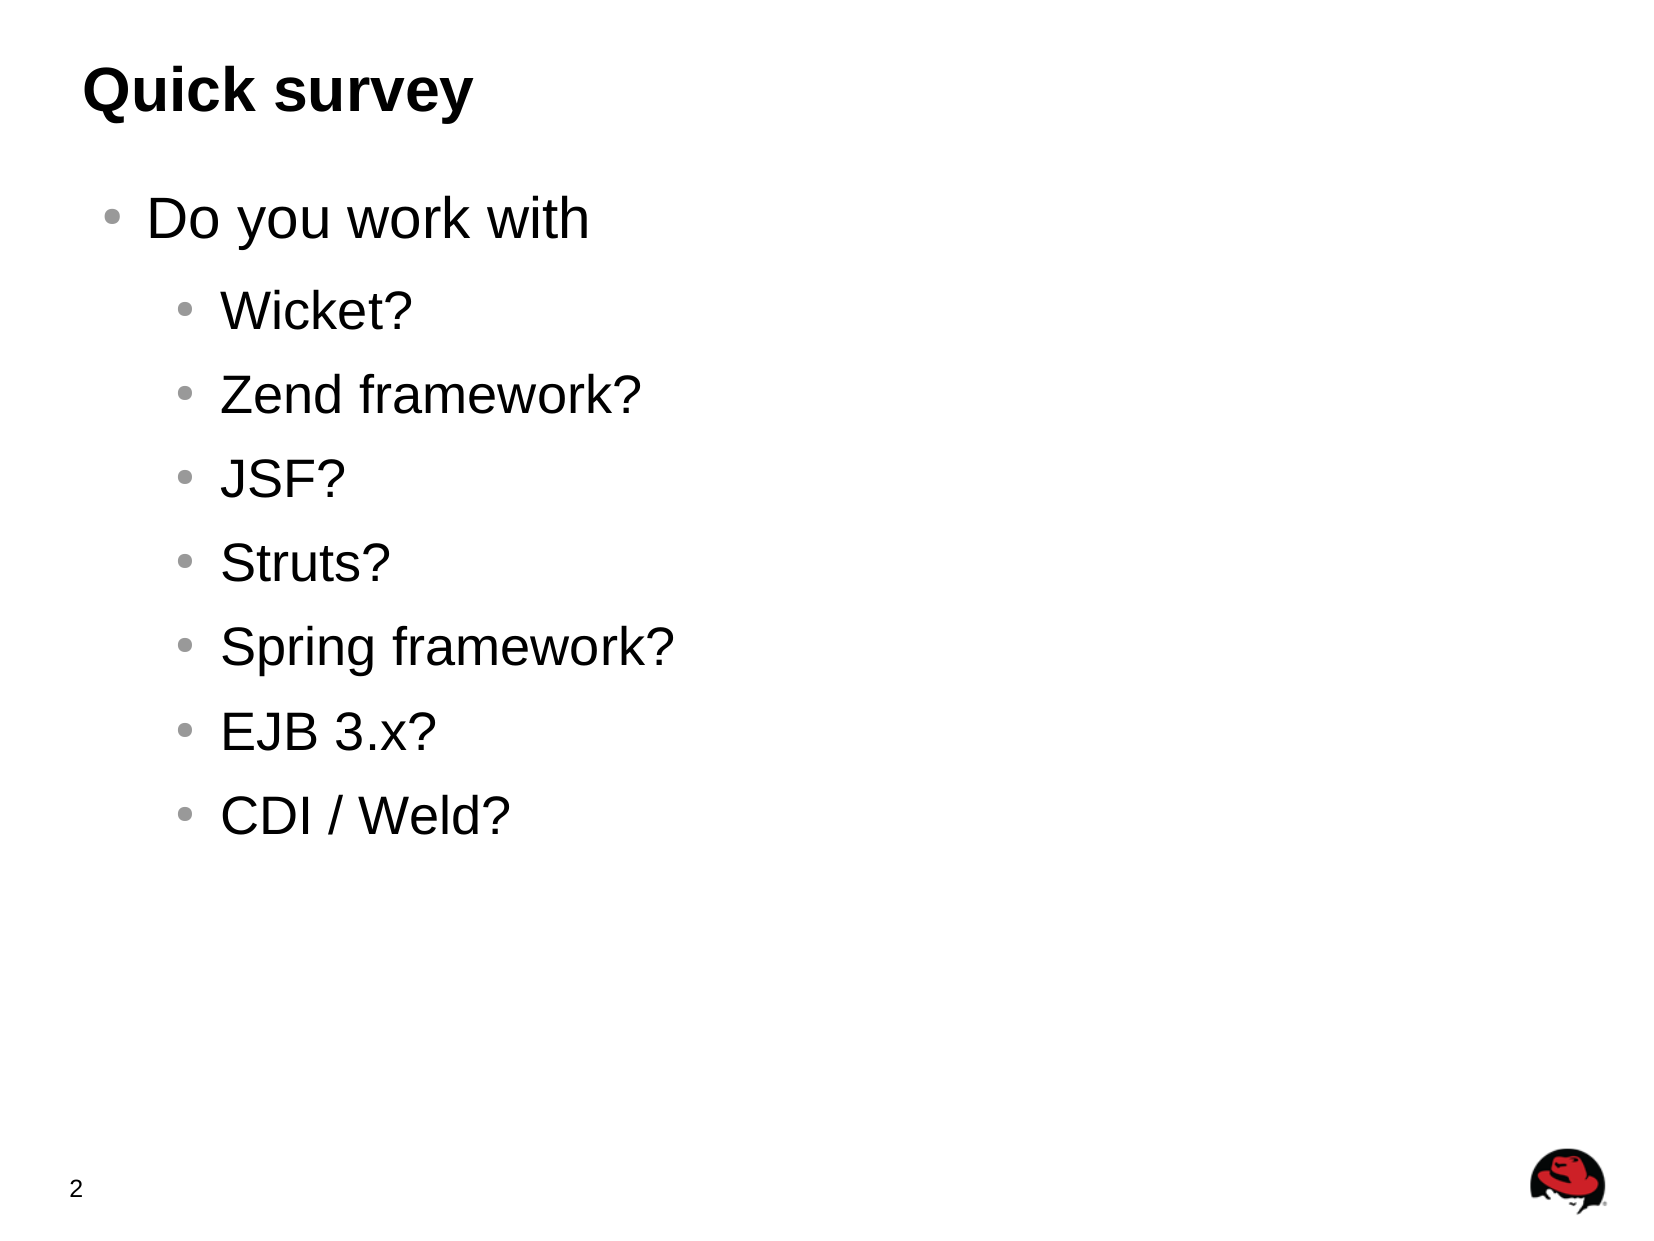

# Quick survey
Do you work with
Wicket?
Zend framework?
JSF?
Struts?
Spring framework?
EJB 3.x?
CDI / Weld?